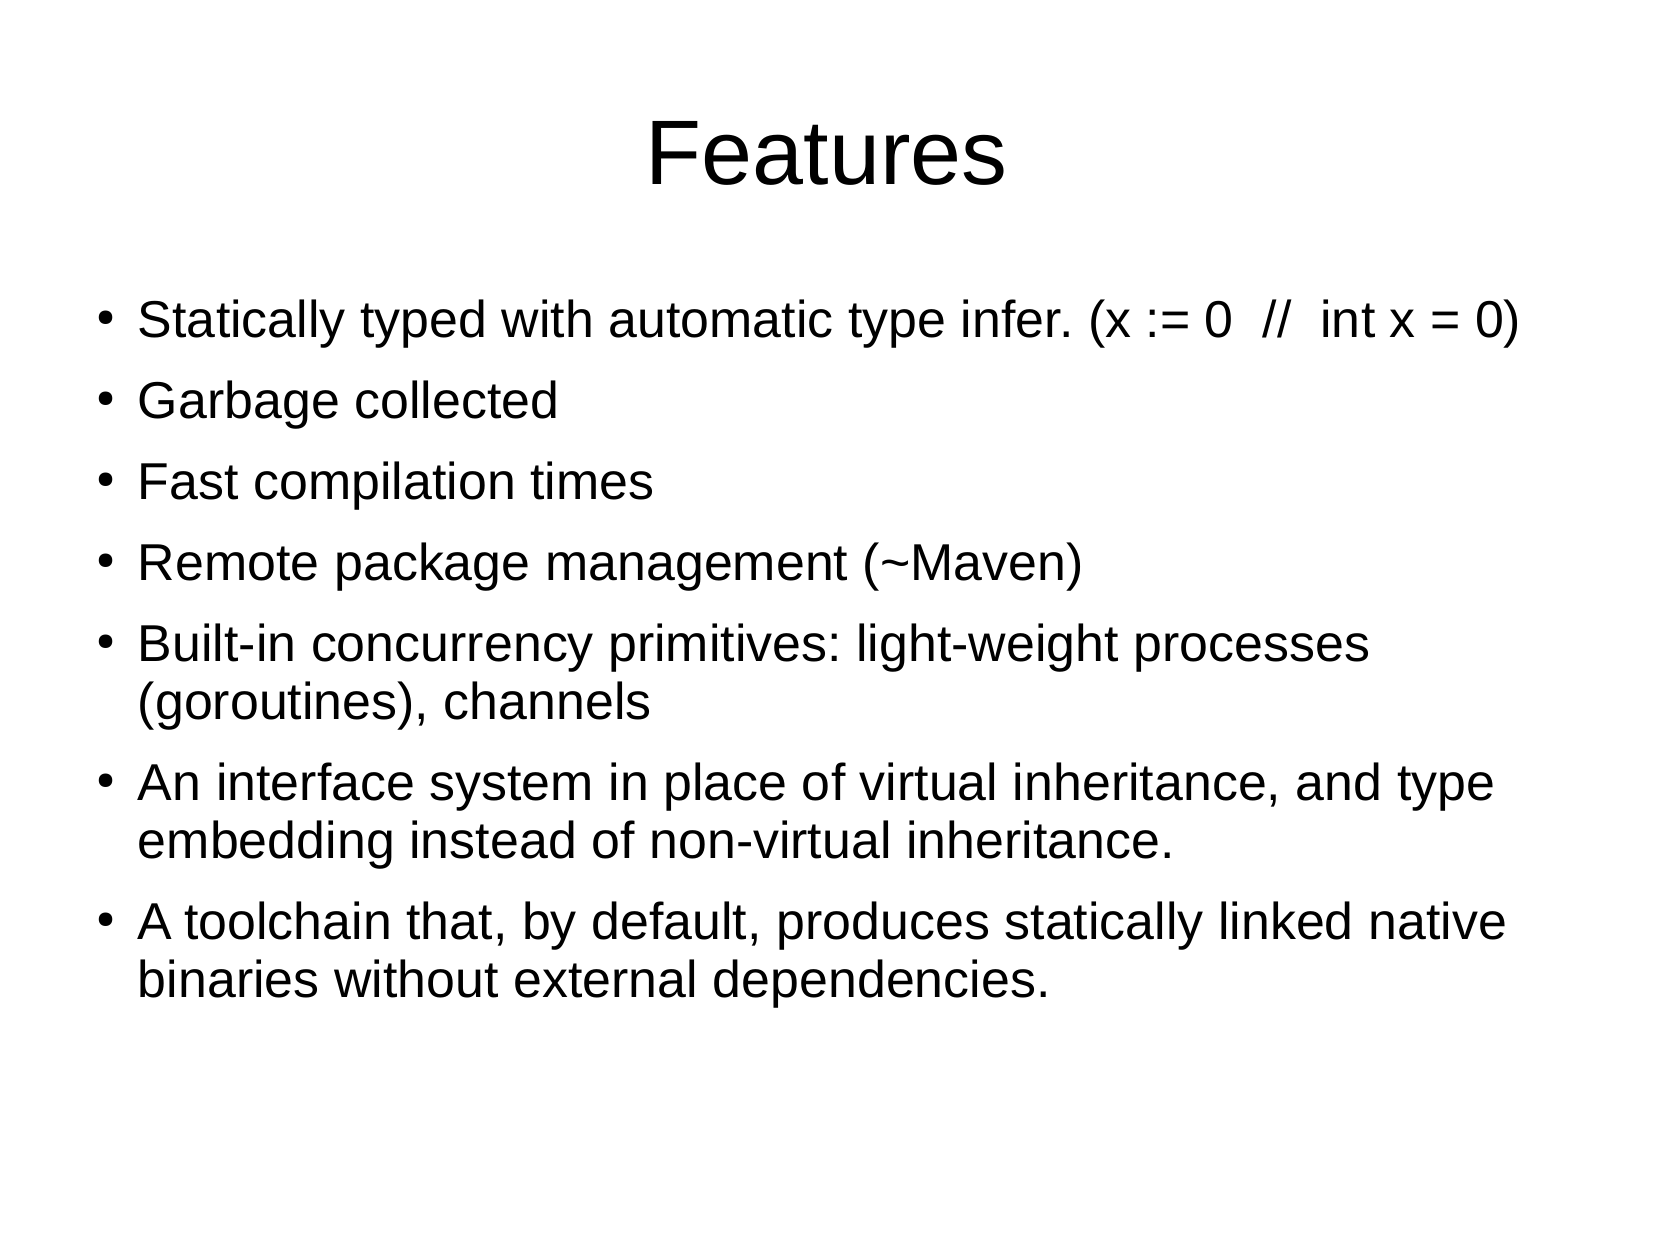

# Features
Statically typed with automatic type infer. (x := 0 // int x = 0)
Garbage collected
Fast compilation times
Remote package management (~Maven)
Built-in concurrency primitives: light-weight processes (goroutines), channels
An interface system in place of virtual inheritance, and type embedding instead of non-virtual inheritance.
A toolchain that, by default, produces statically linked native binaries without external dependencies.